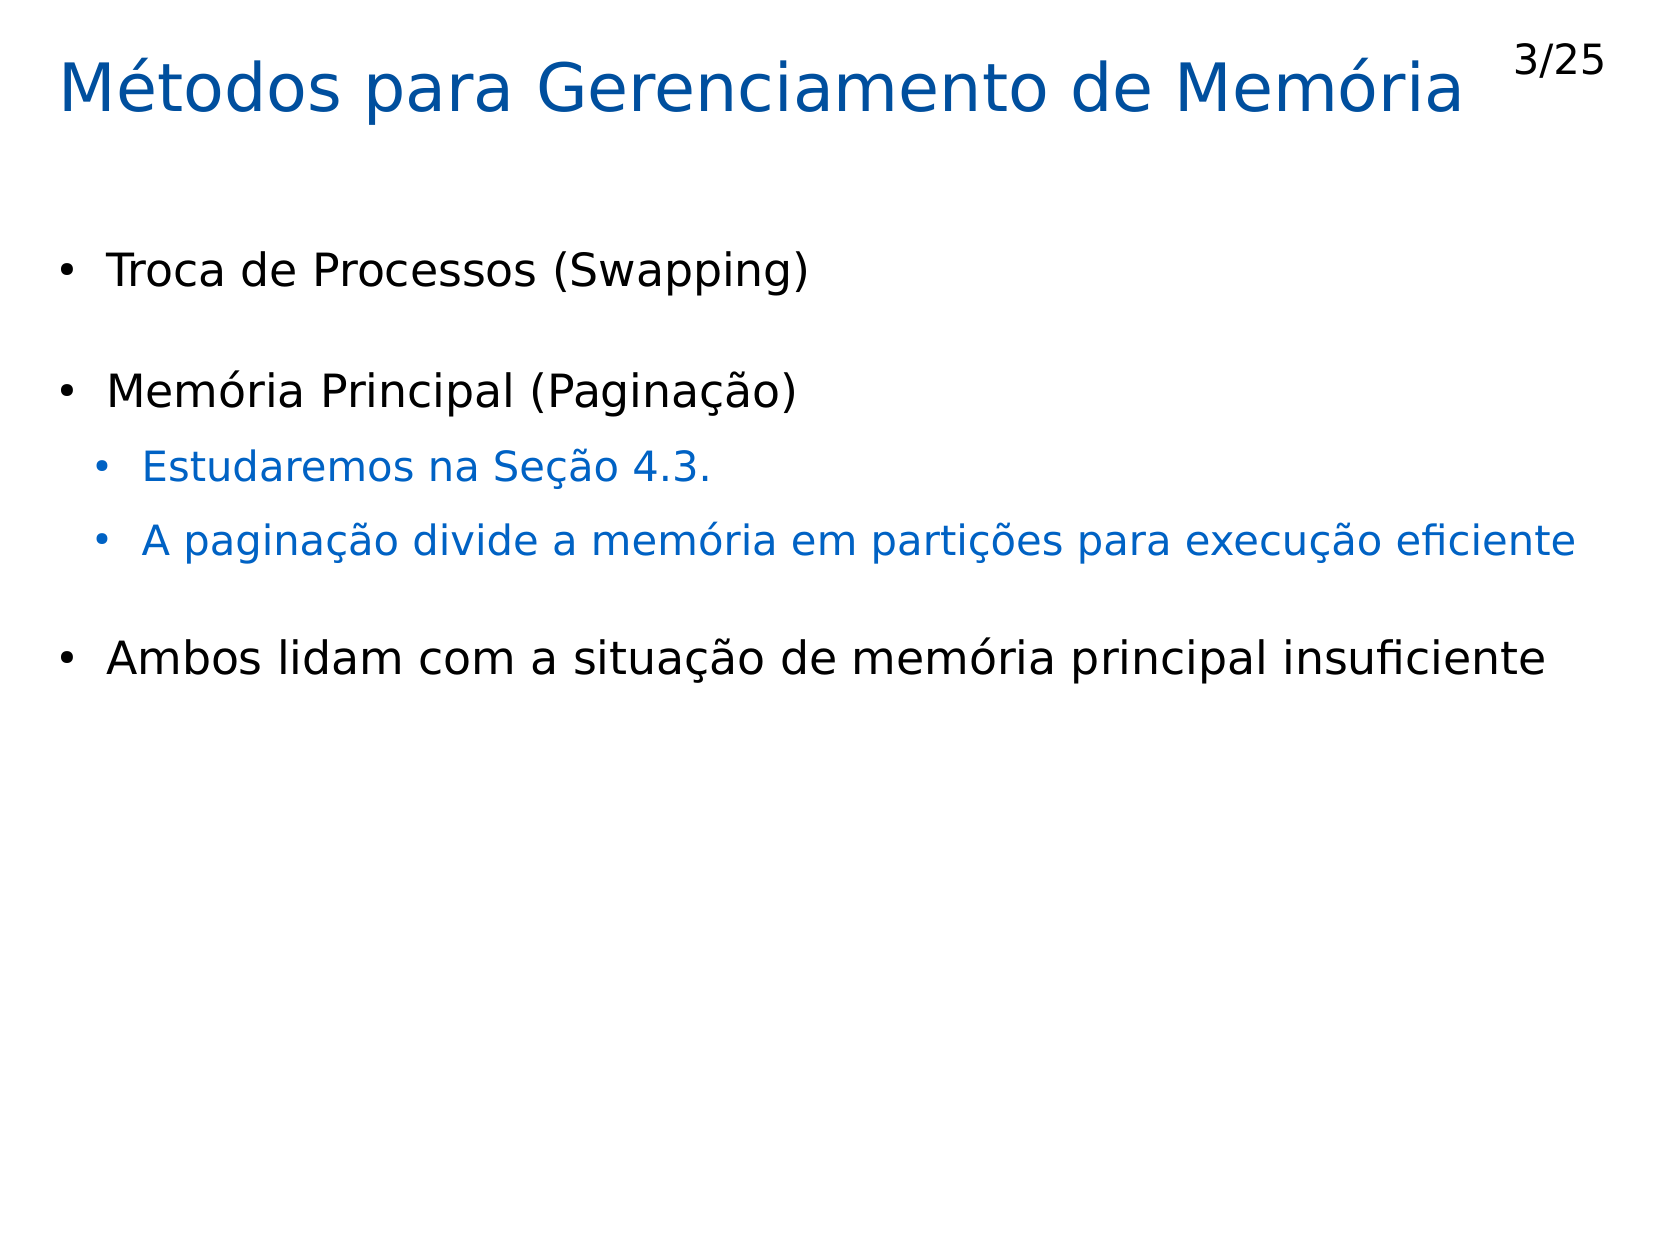

# Métodos para Gerenciamento de Memória
3
Troca de Processos (Swapping)
Memória Principal (Paginação)
Estudaremos na Seção 4.3.
A paginação divide a memória em partições para execução eficiente
Ambos lidam com a situação de memória principal insuficiente